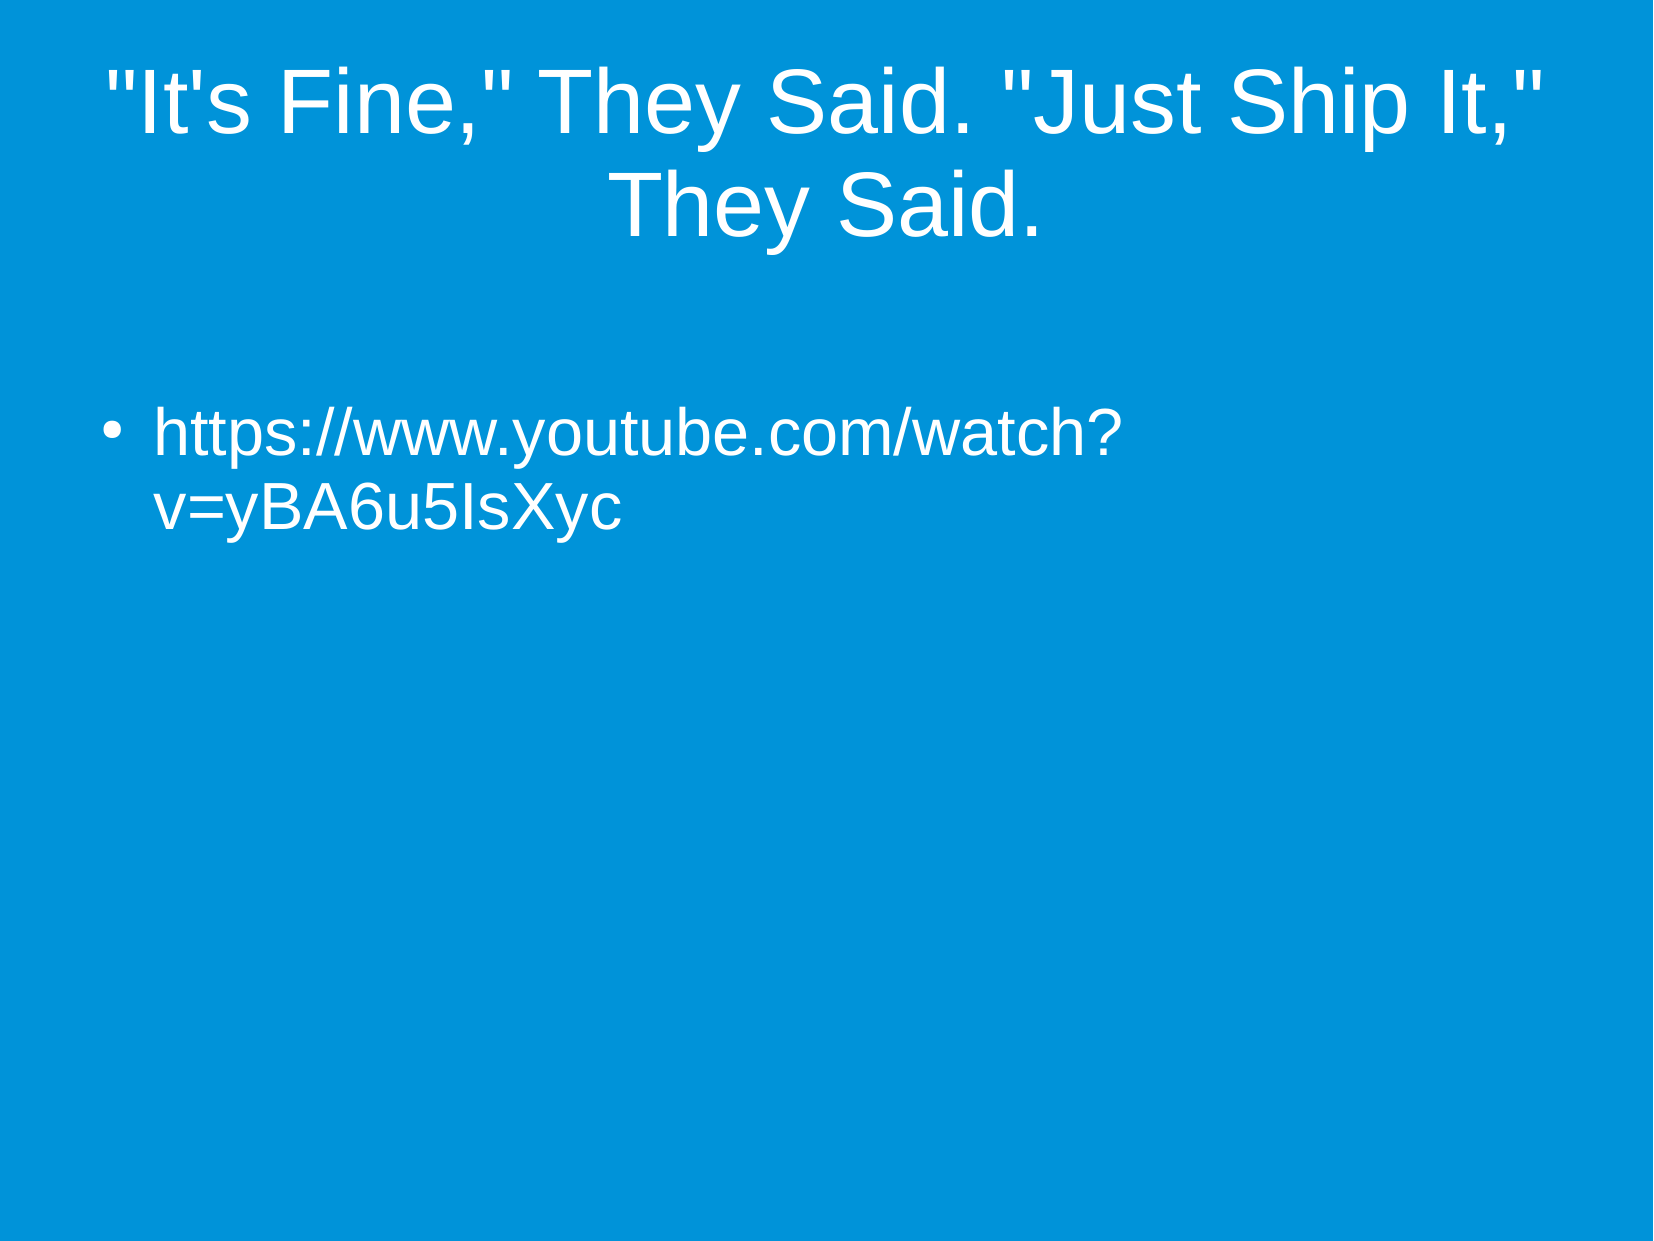

# "It's Fine," They Said. "Just Ship It," They Said.
https://www.youtube.com/watch?v=yBA6u5IsXyc